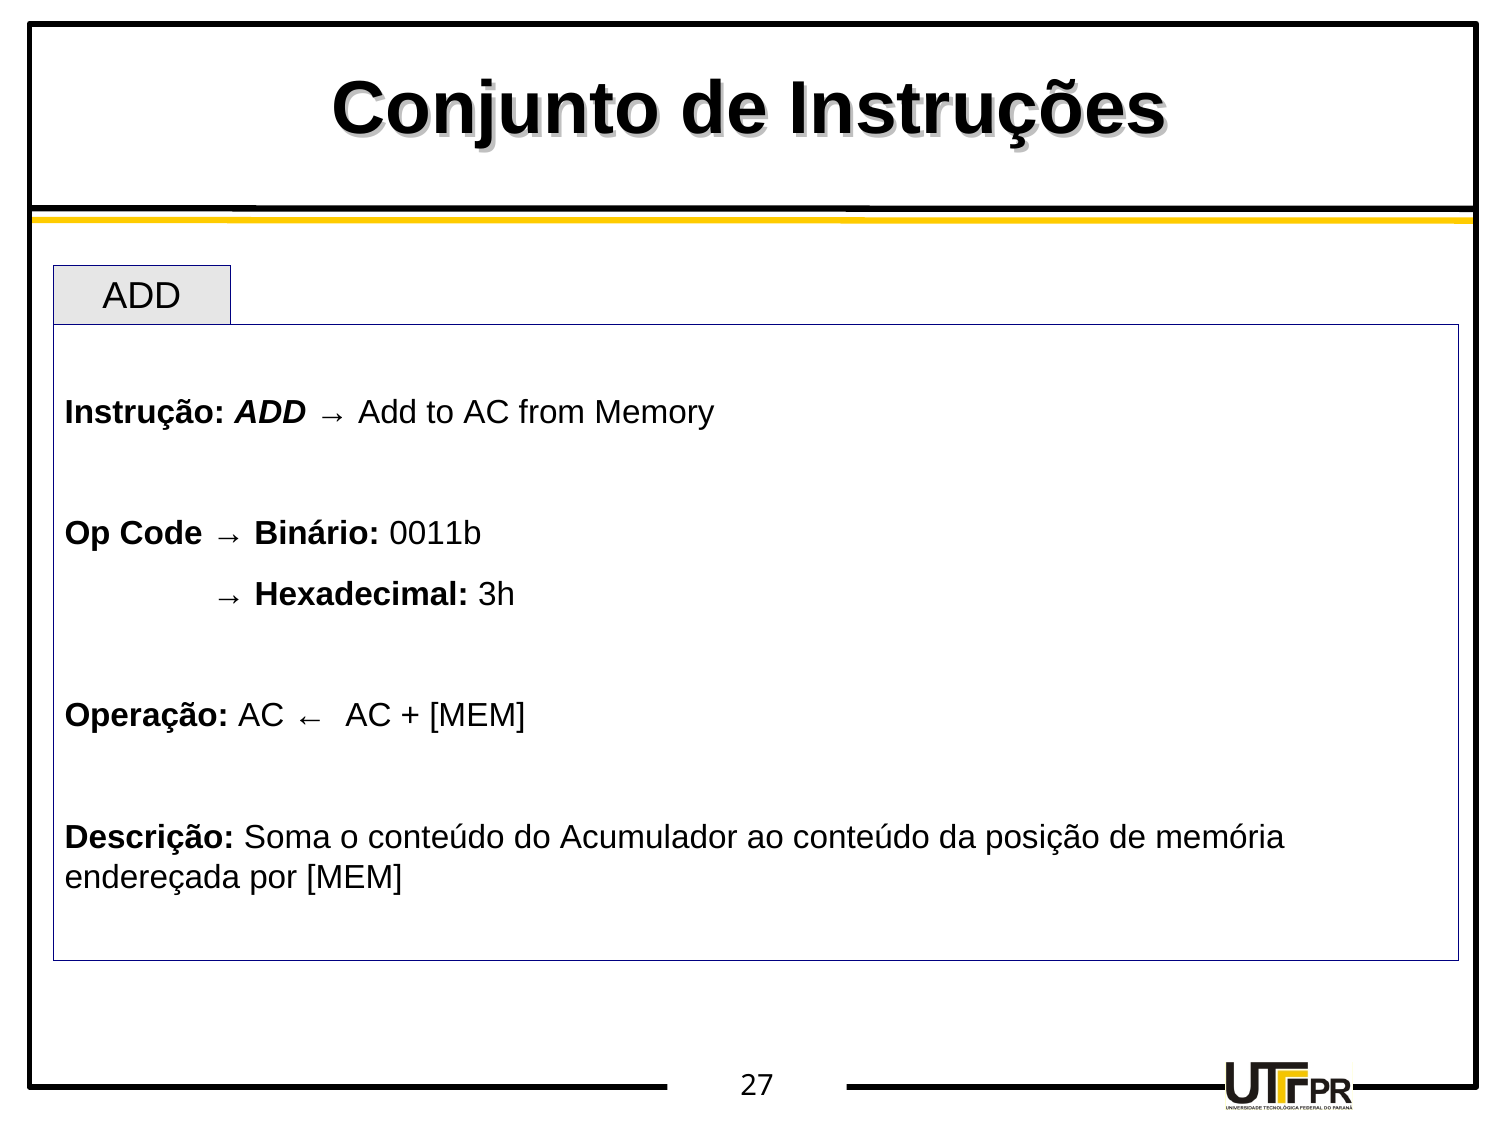

# Conjunto de Instruções
LOAD
ADD
Instrução: ADD → Add to AC from Memory
Op Code → Binário: 0011b
		→ Hexadecimal: 3h
Operação: AC ← AC + [MEM]
Descrição: Soma o conteúdo do Acumulador ao conteúdo da posição de memória endereçada por [MEM]
Instrução: STORE → Store AC to Memory
Op Code → Binário: 0010b
		→ Hexadecimal: 2h
Operação: [MEM] ← AC
Descrição: Armazena o conteúdo do Acumulador na posição de memória endereçada por [MEM]